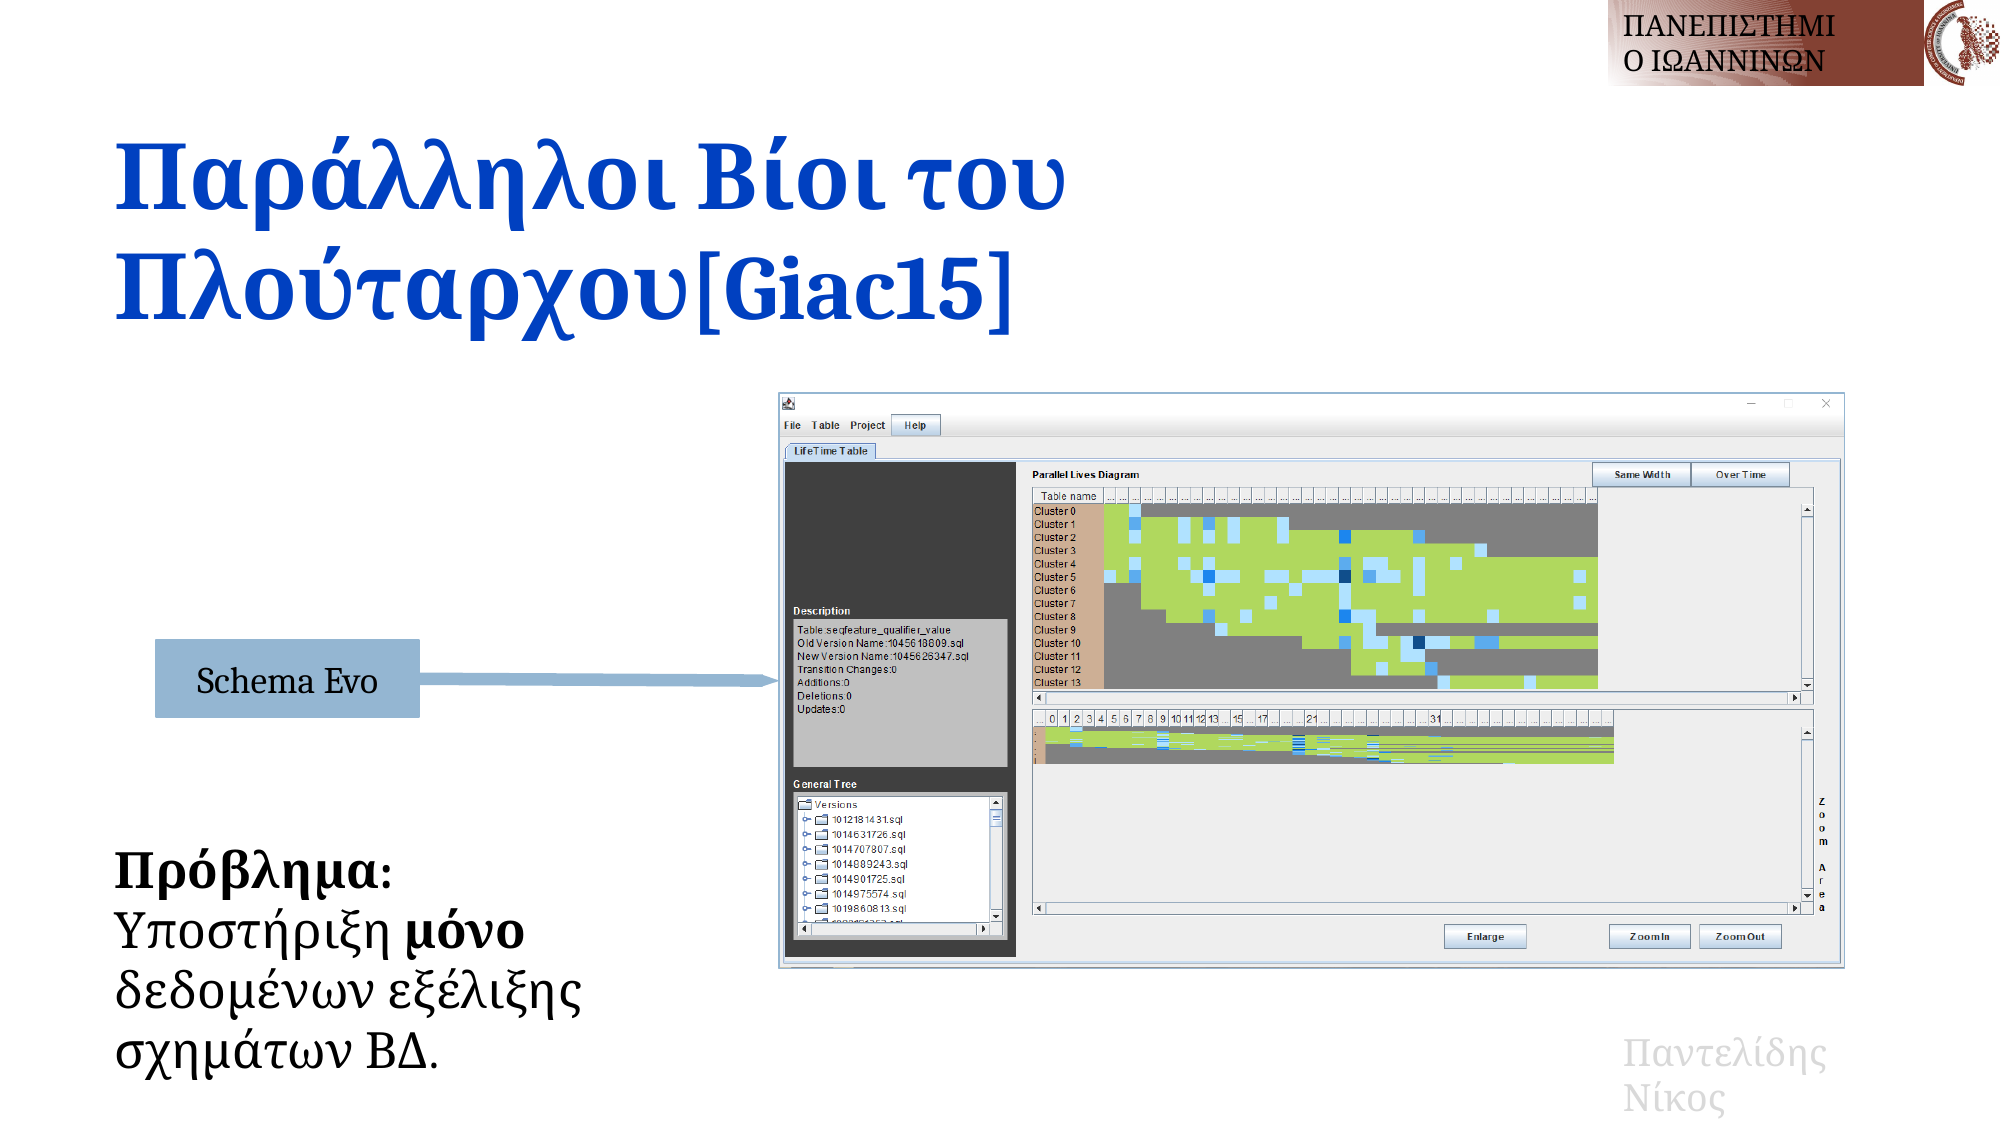

Παράλληλοι Βίοι του Πλούταρχου[Giac15]
Schema Evo
Πρόβλημα:
Υποστήριξη μόνο δεδομένων εξέλιξης σχημάτων ΒΔ.